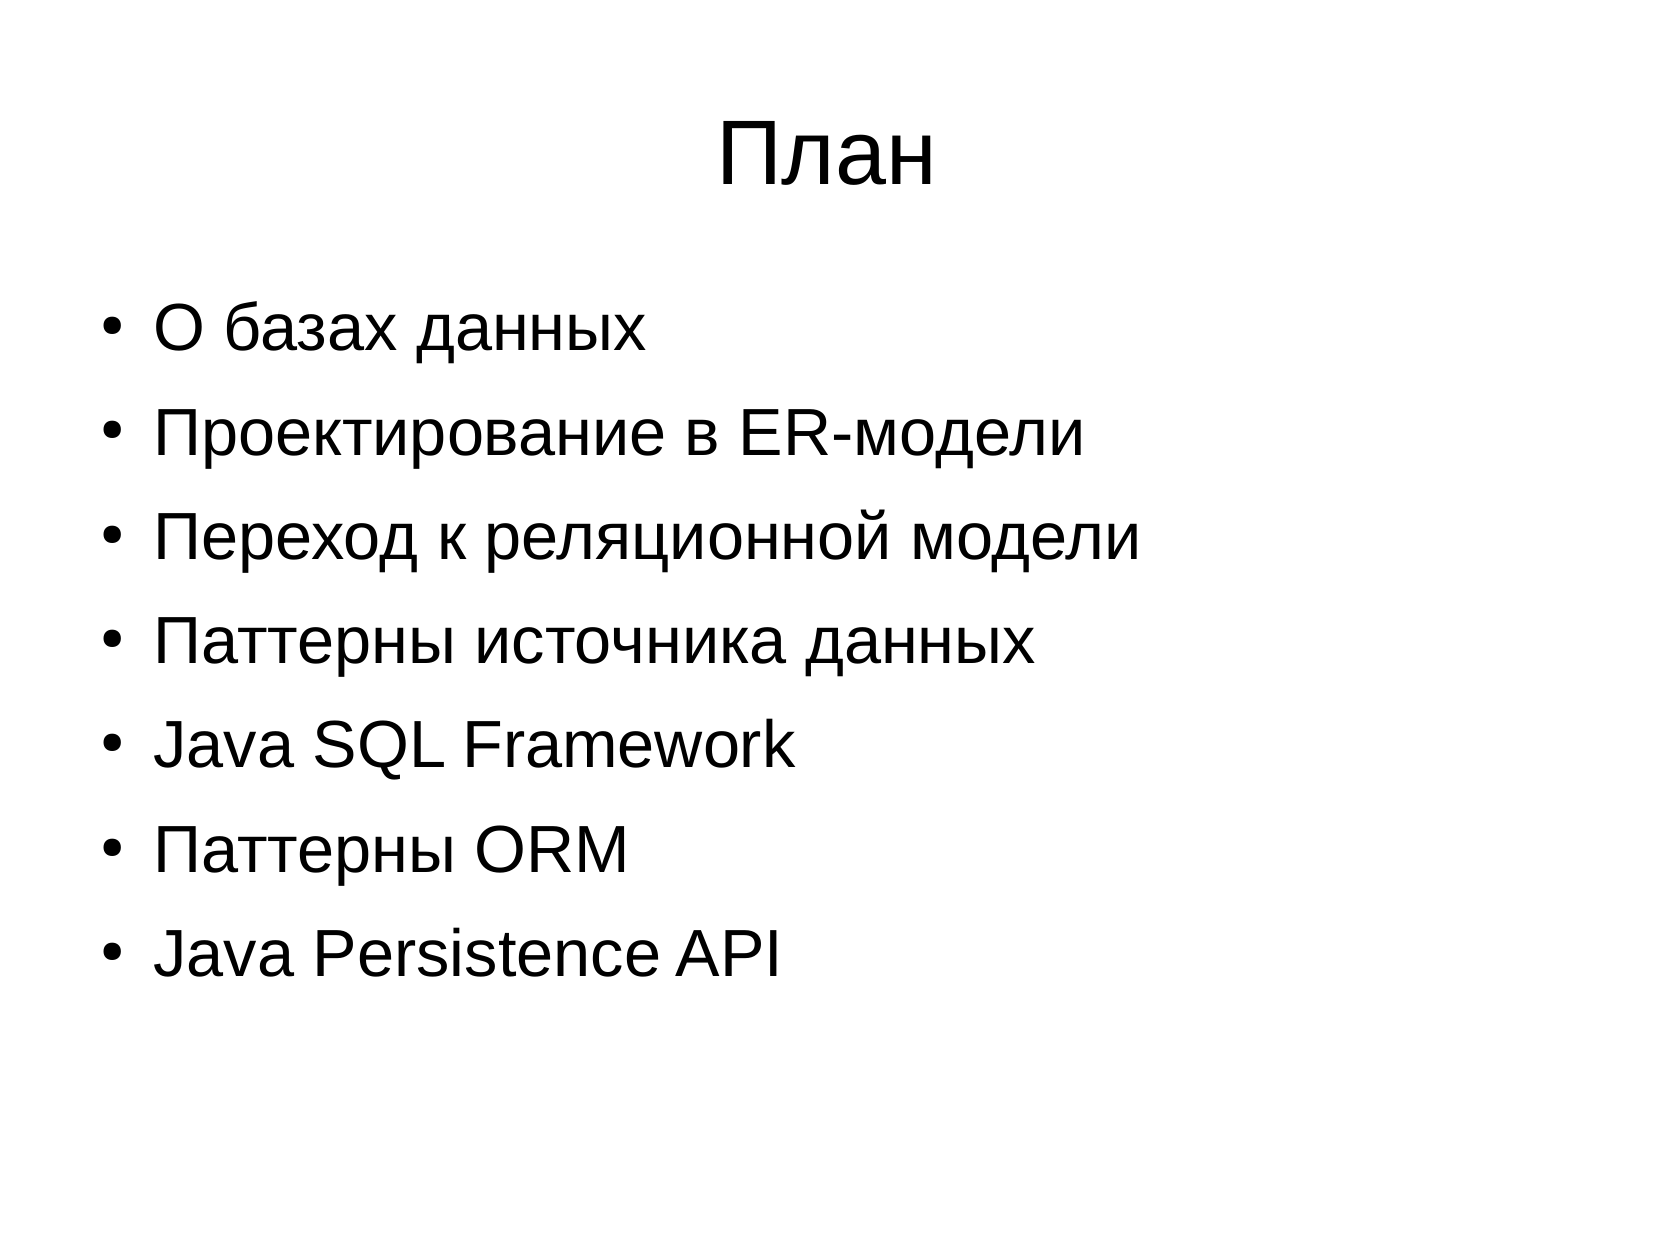

# План
О базах данных
Проектирование в ER-модели
Переход к реляционной модели
Паттерны источника данных
Java SQL Framework
Паттерны ORM
Java Persistence API